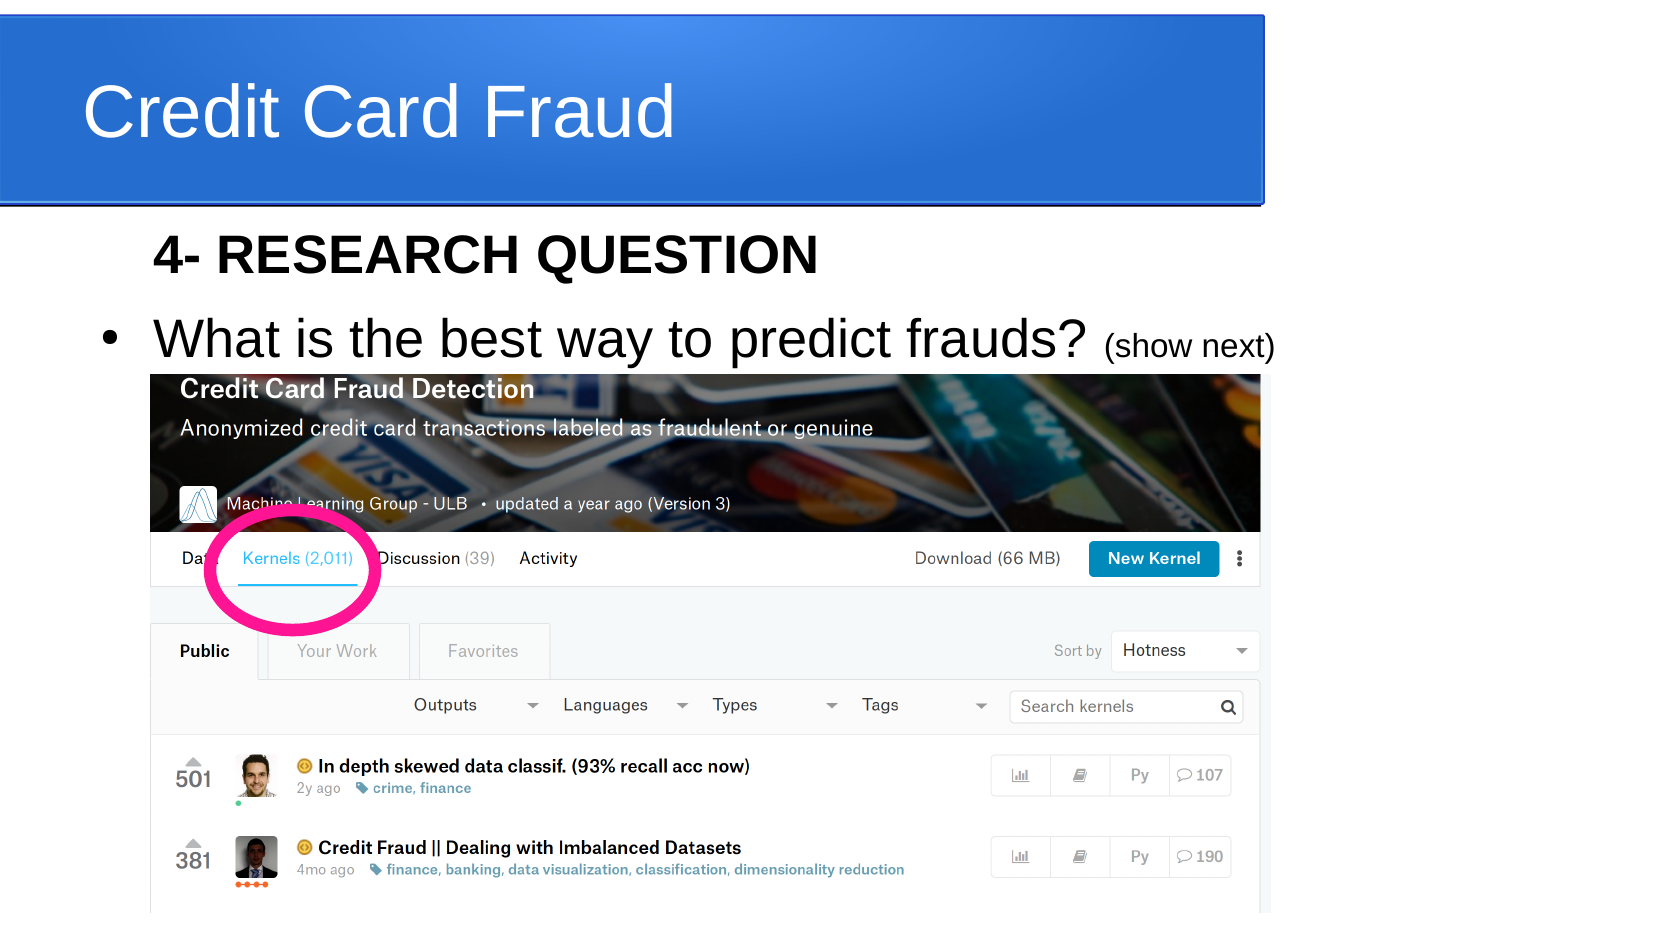

# Credit Card Fraud
4- RESEARCH QUESTION
What is the best way to predict frauds? (show next)